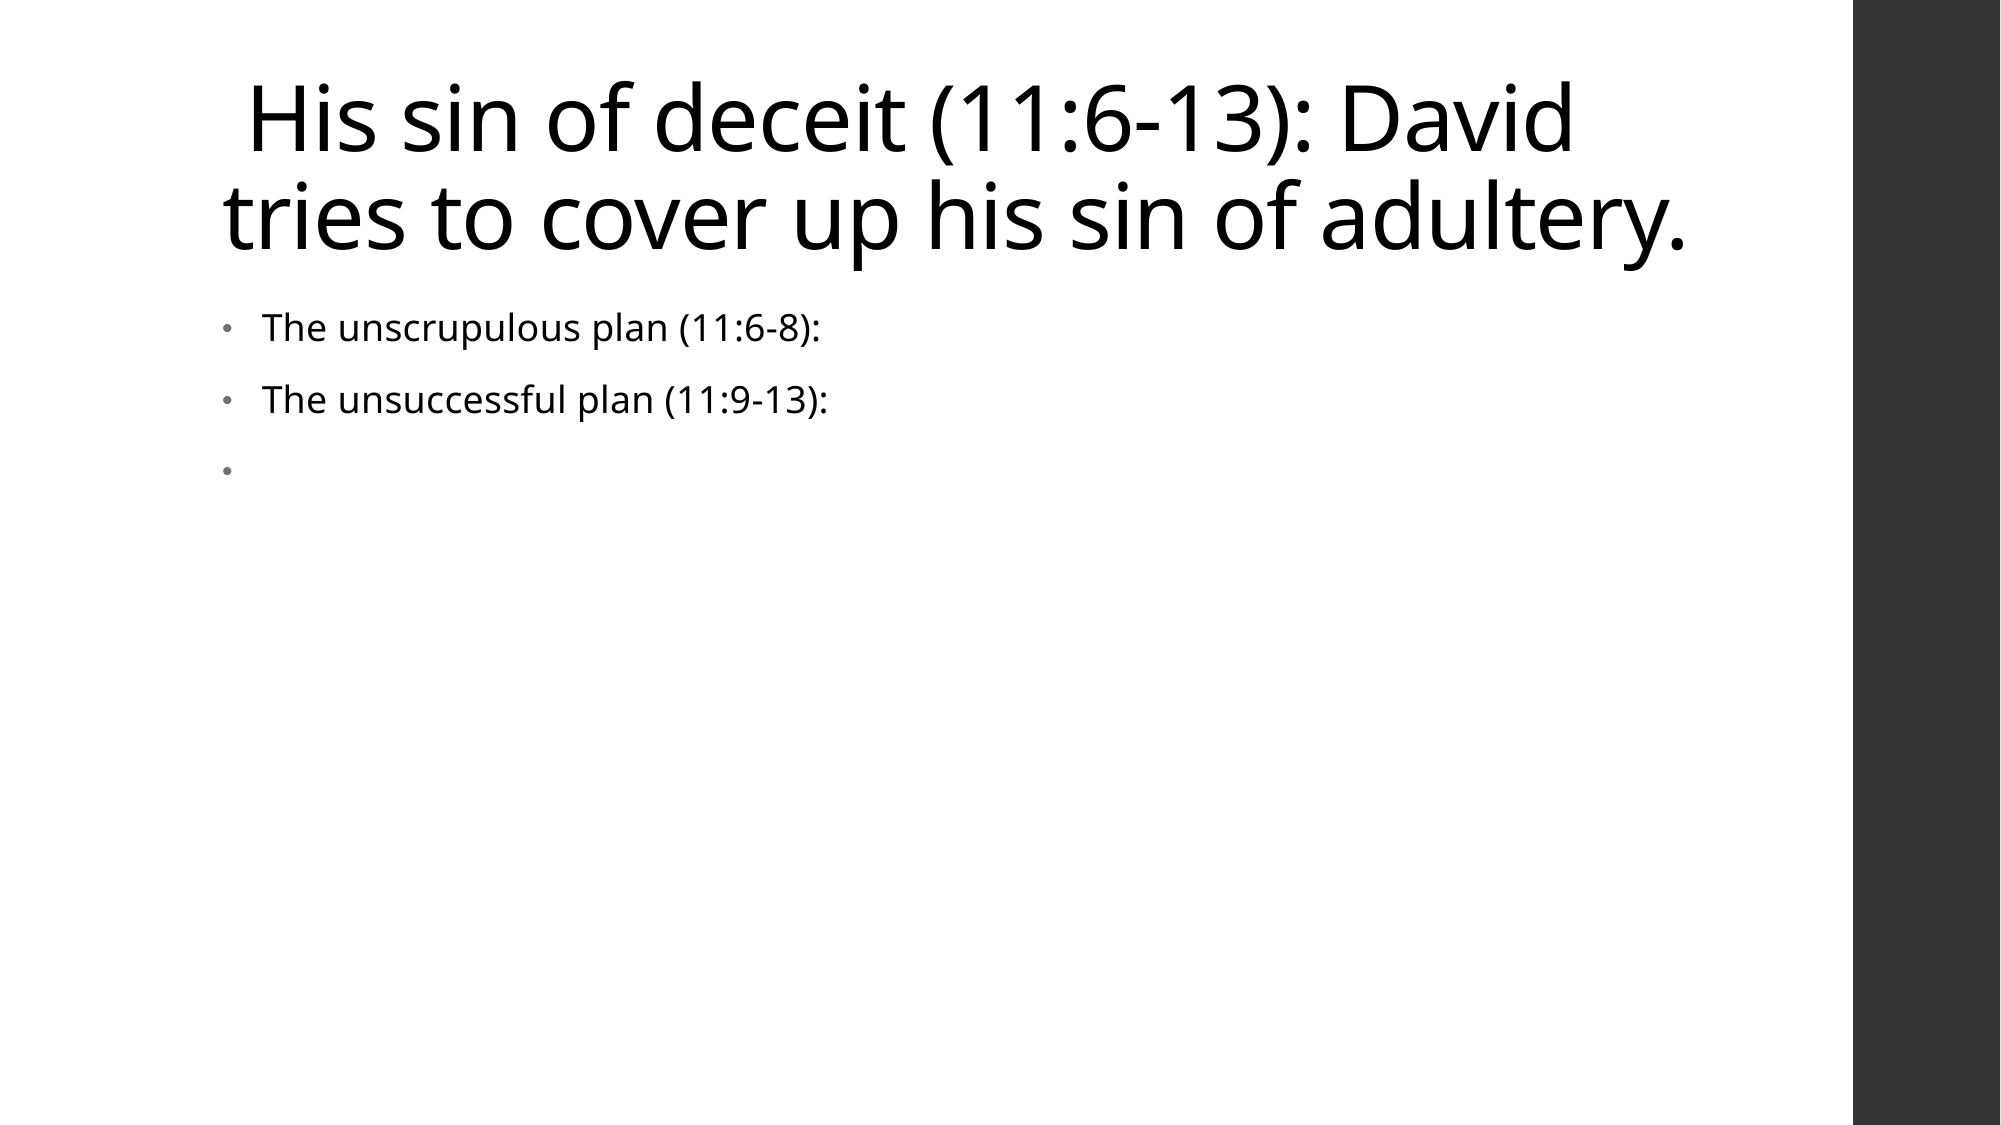

# His sin of deceit (11:6-13): David tries to cover up his sin of adultery.
 The unscrupulous plan (11:6-8):
 The unsuccessful plan (11:9-13):